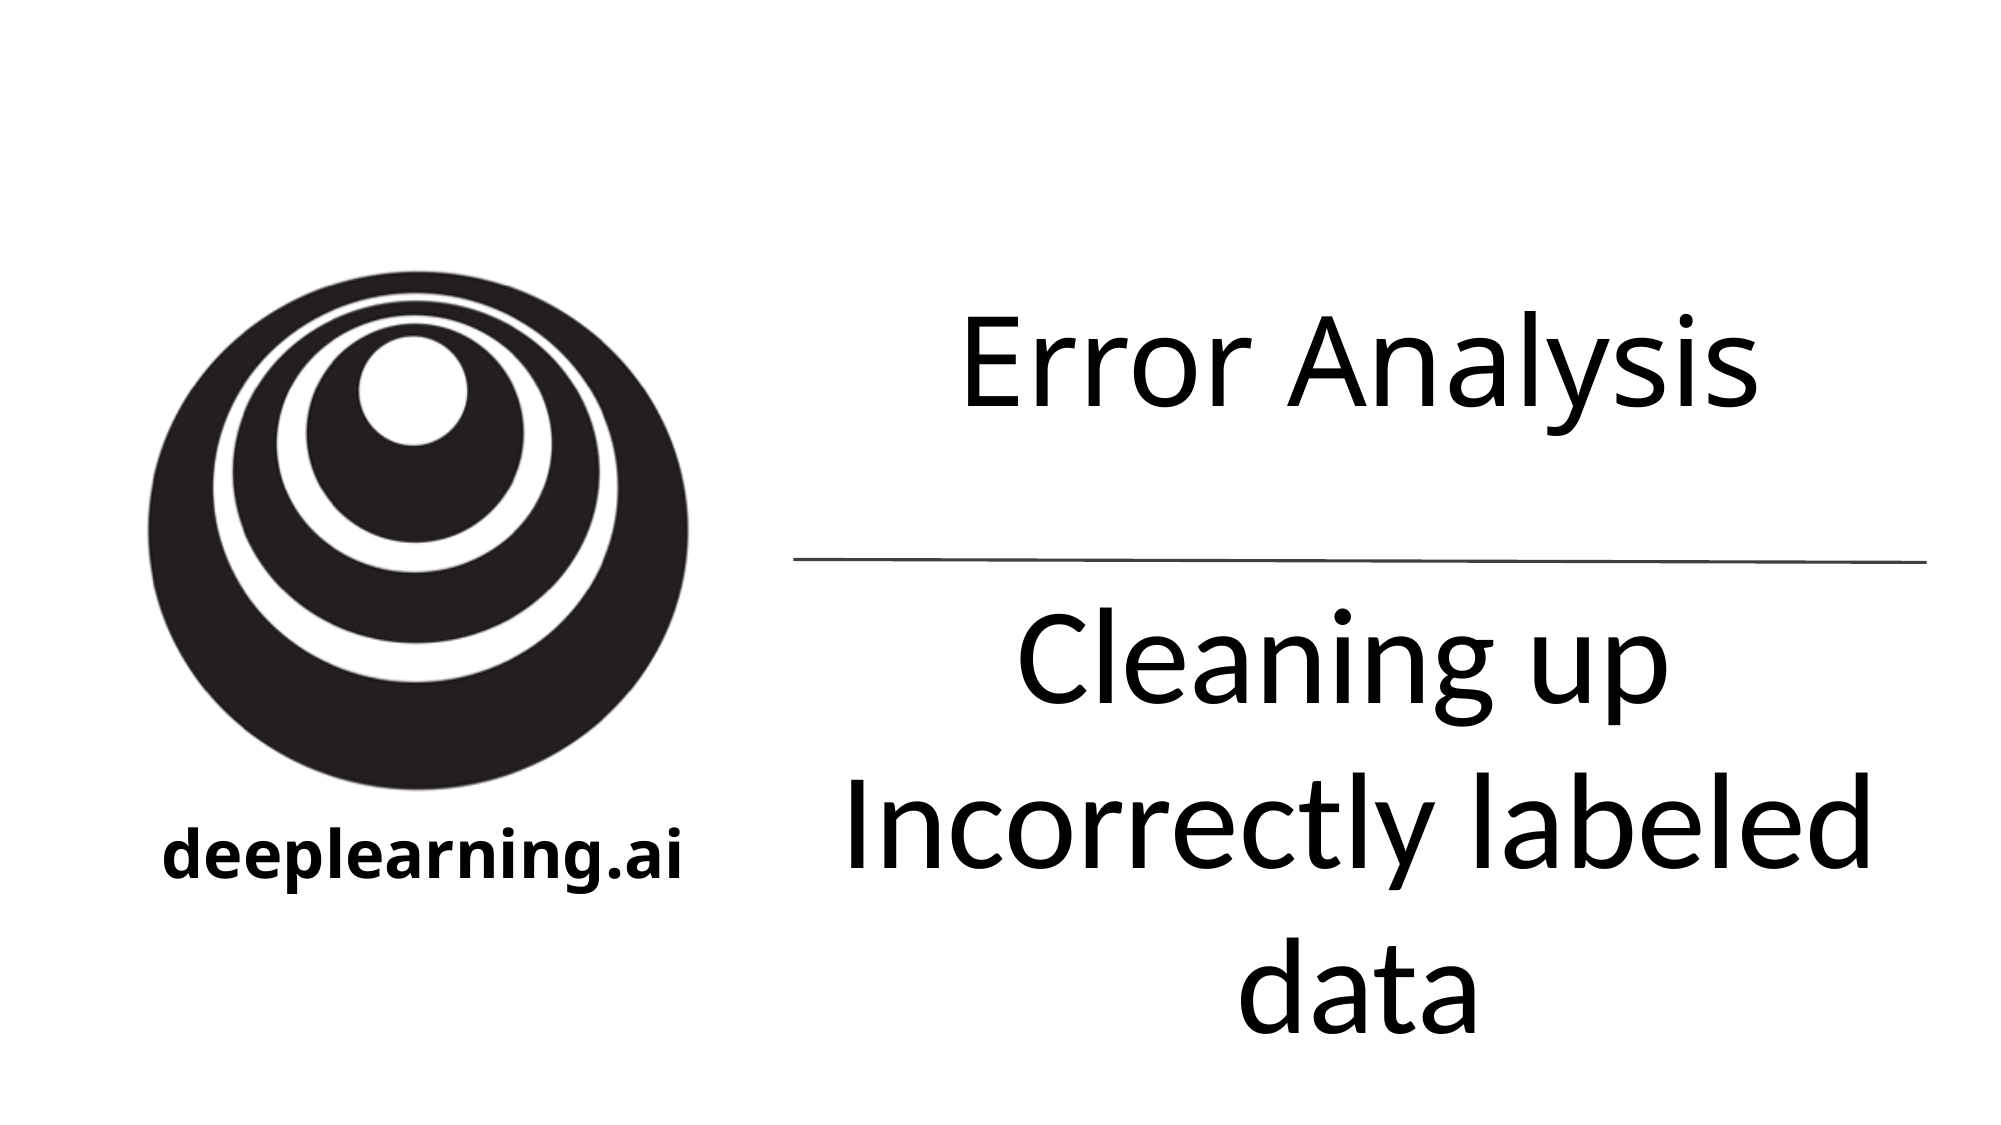

# Error Analysis
deeplearning.ai
Cleaning up
Incorrectly labeled data